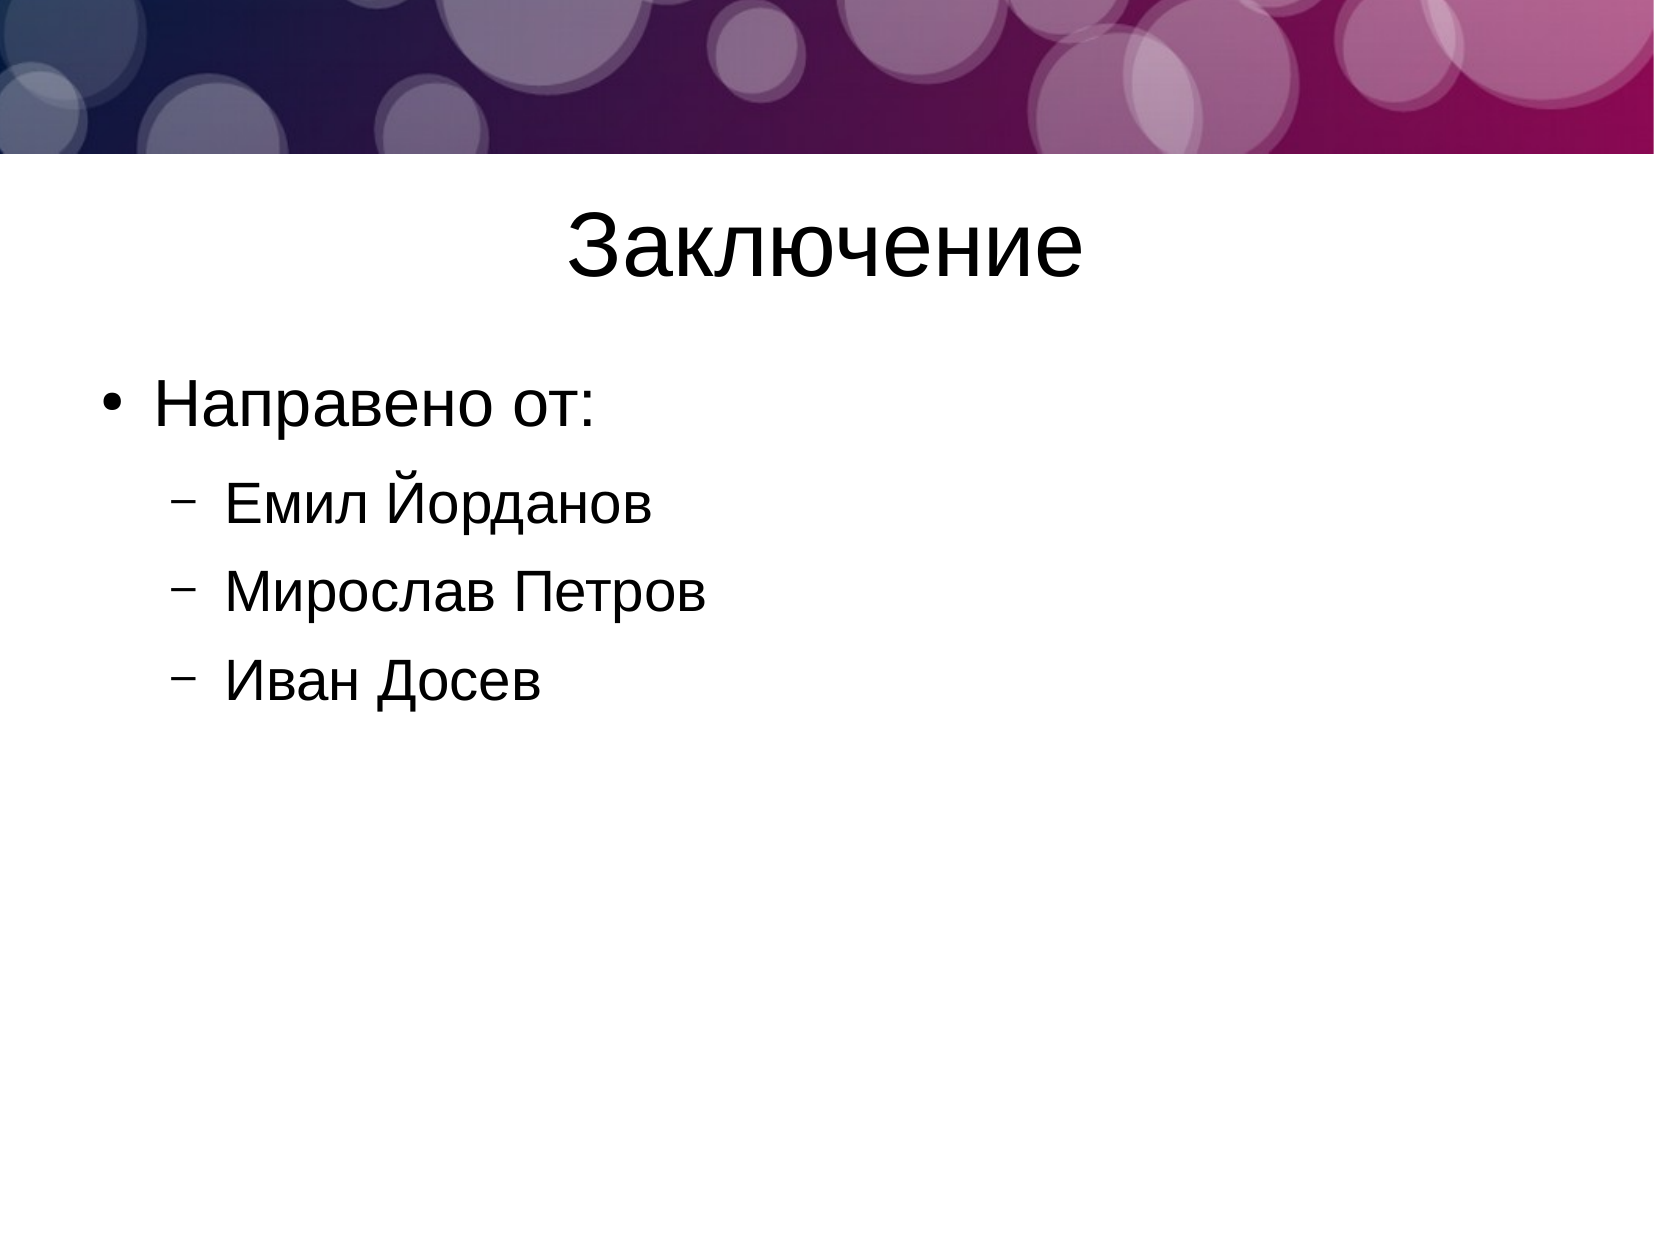

# Заключение
Направено от:
Емил Йорданов
Мирослав Петров
Иван Досев